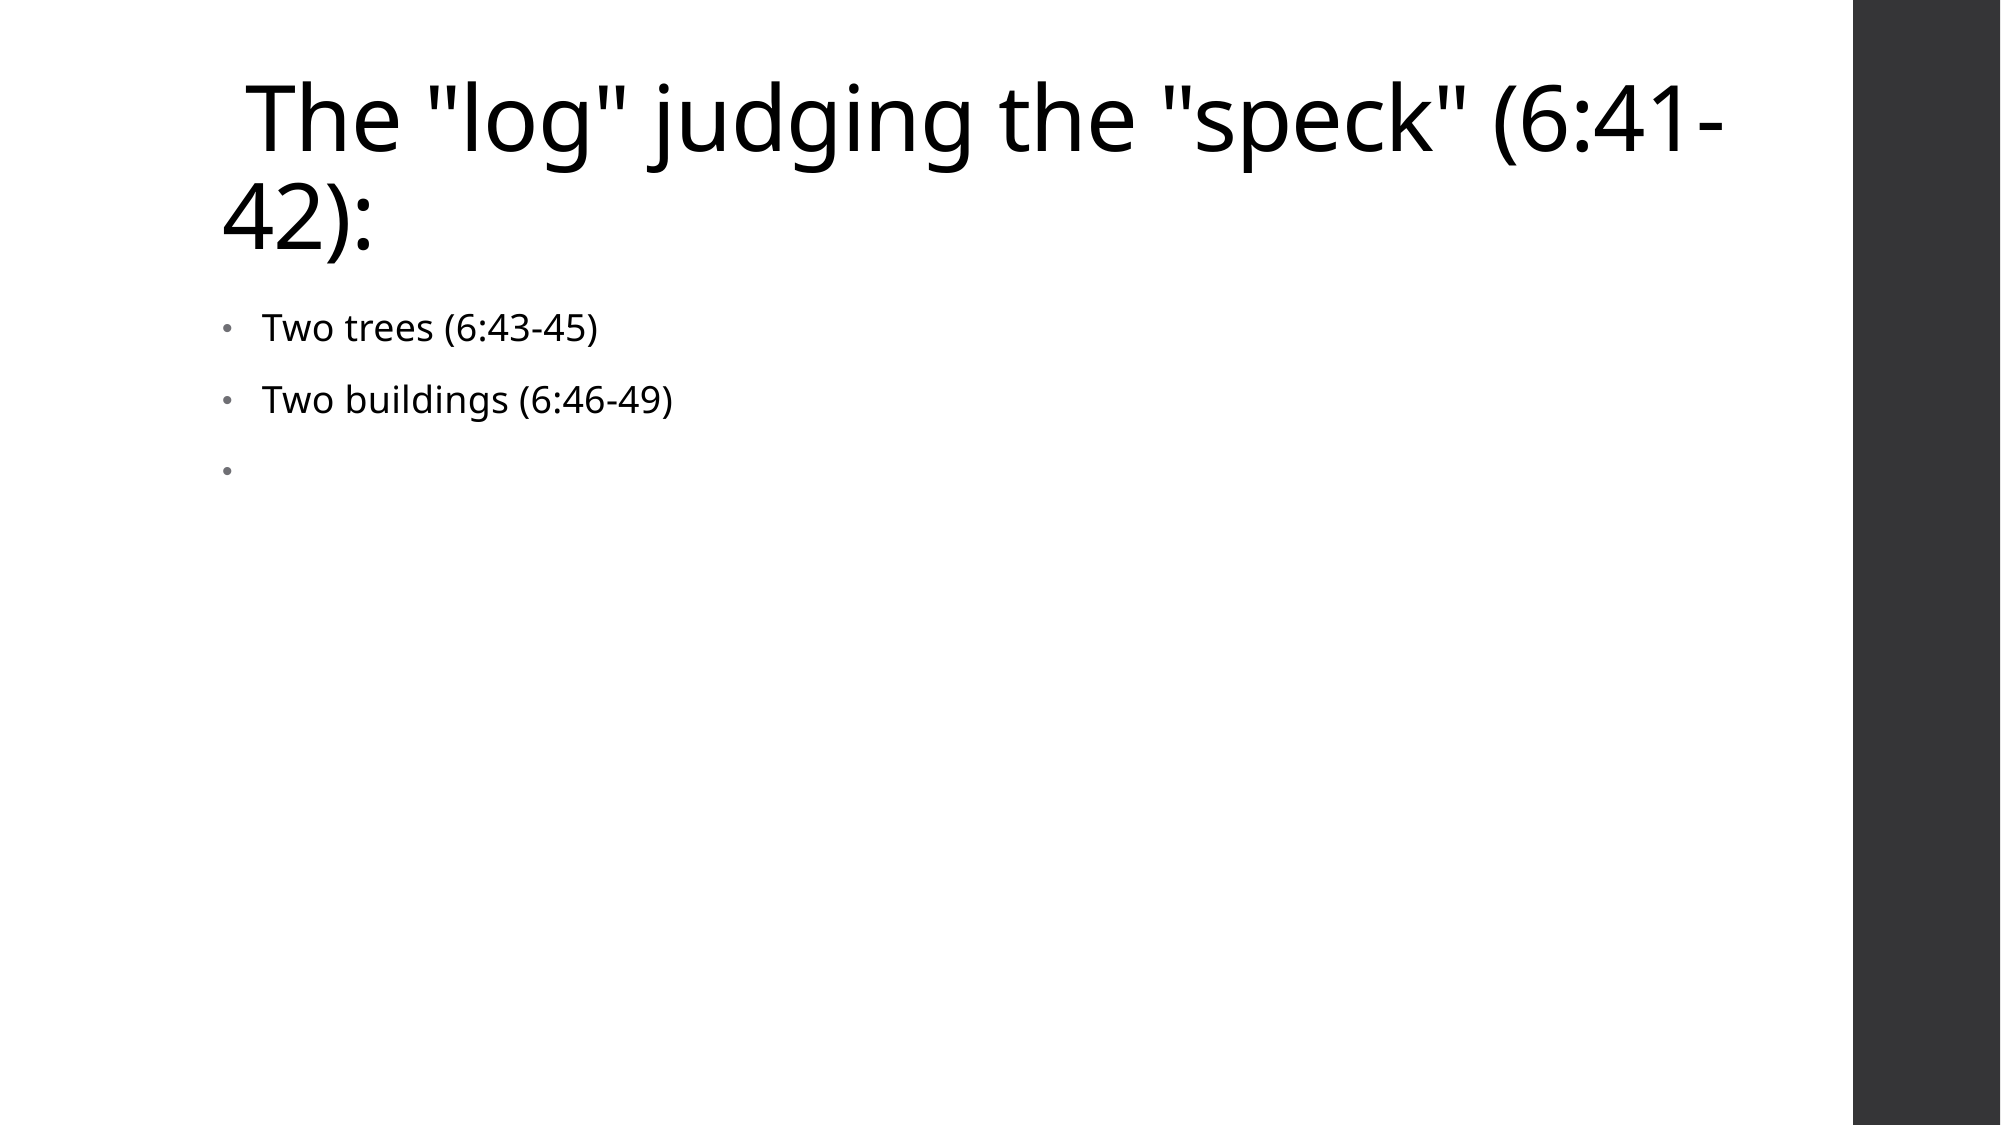

# The "log" judging the "speck" (6:41-42):
 Two trees (6:43-45)
 Two buildings (6:46-49)